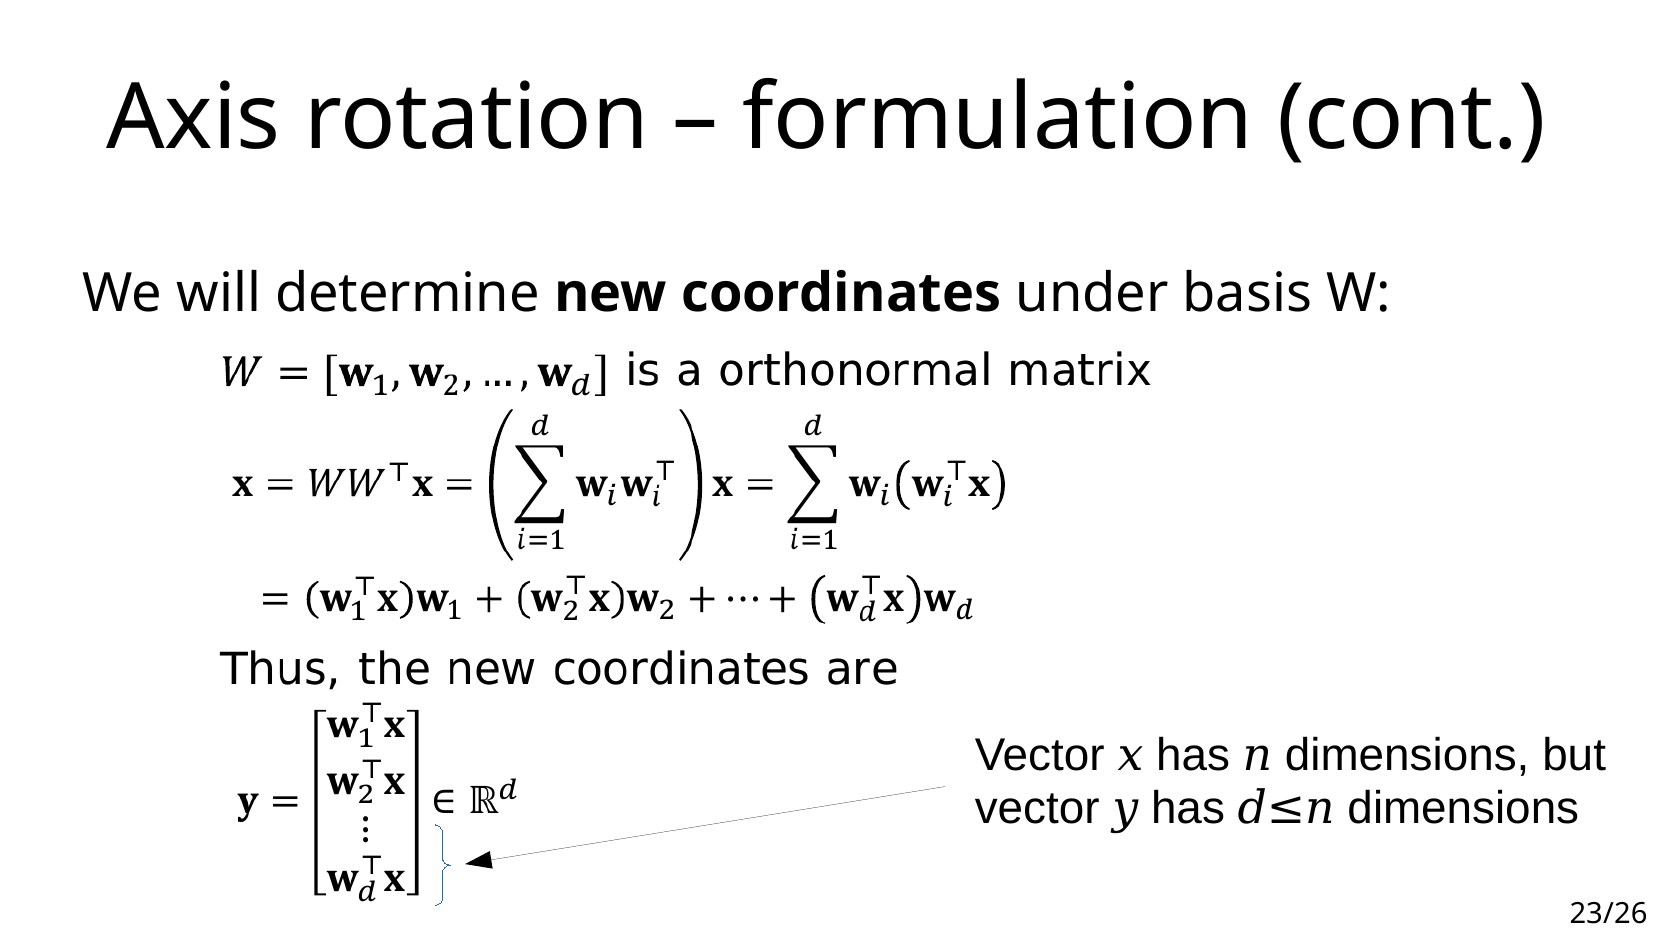

# Axis rotation – formulation (cont.)
We will determine new coordinates under basis W:
Vector x has n dimensions, but
vector y has d≤n dimensions
23